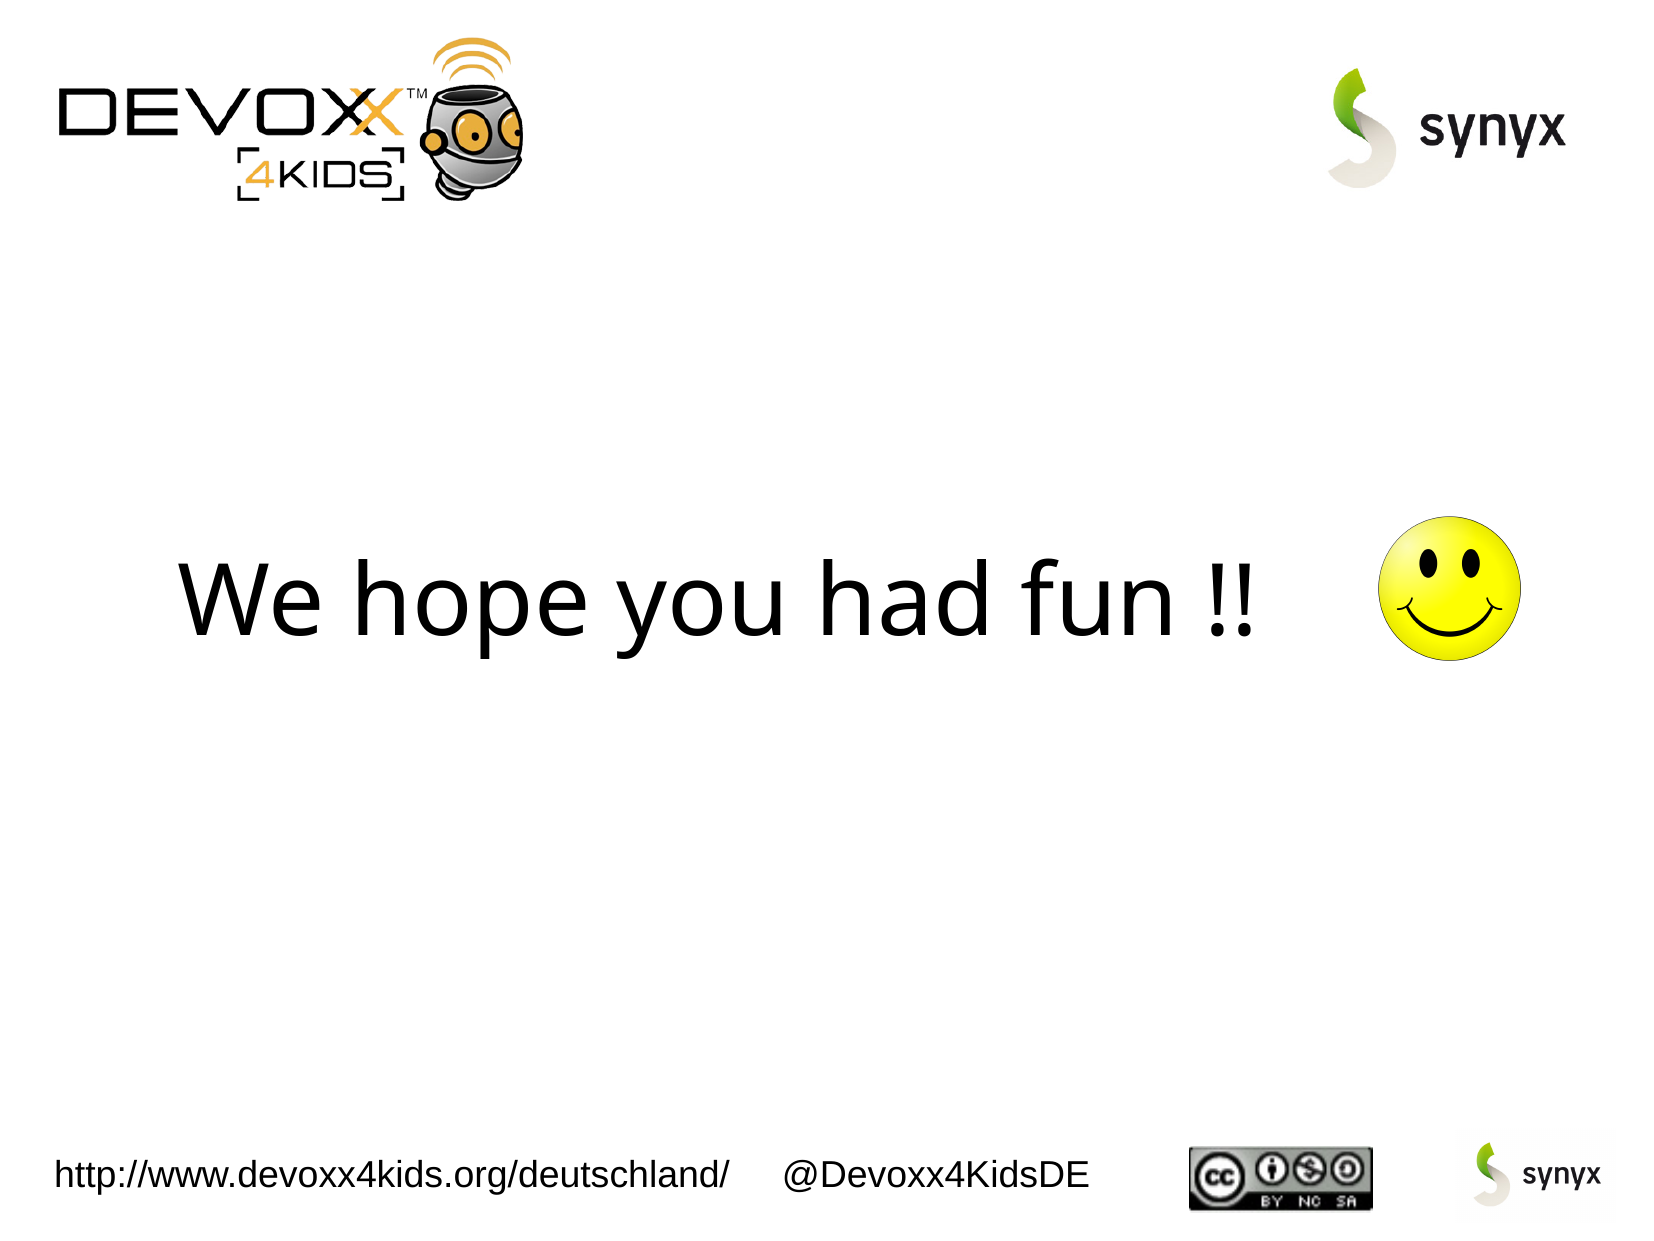

#
We hope you had fun !!